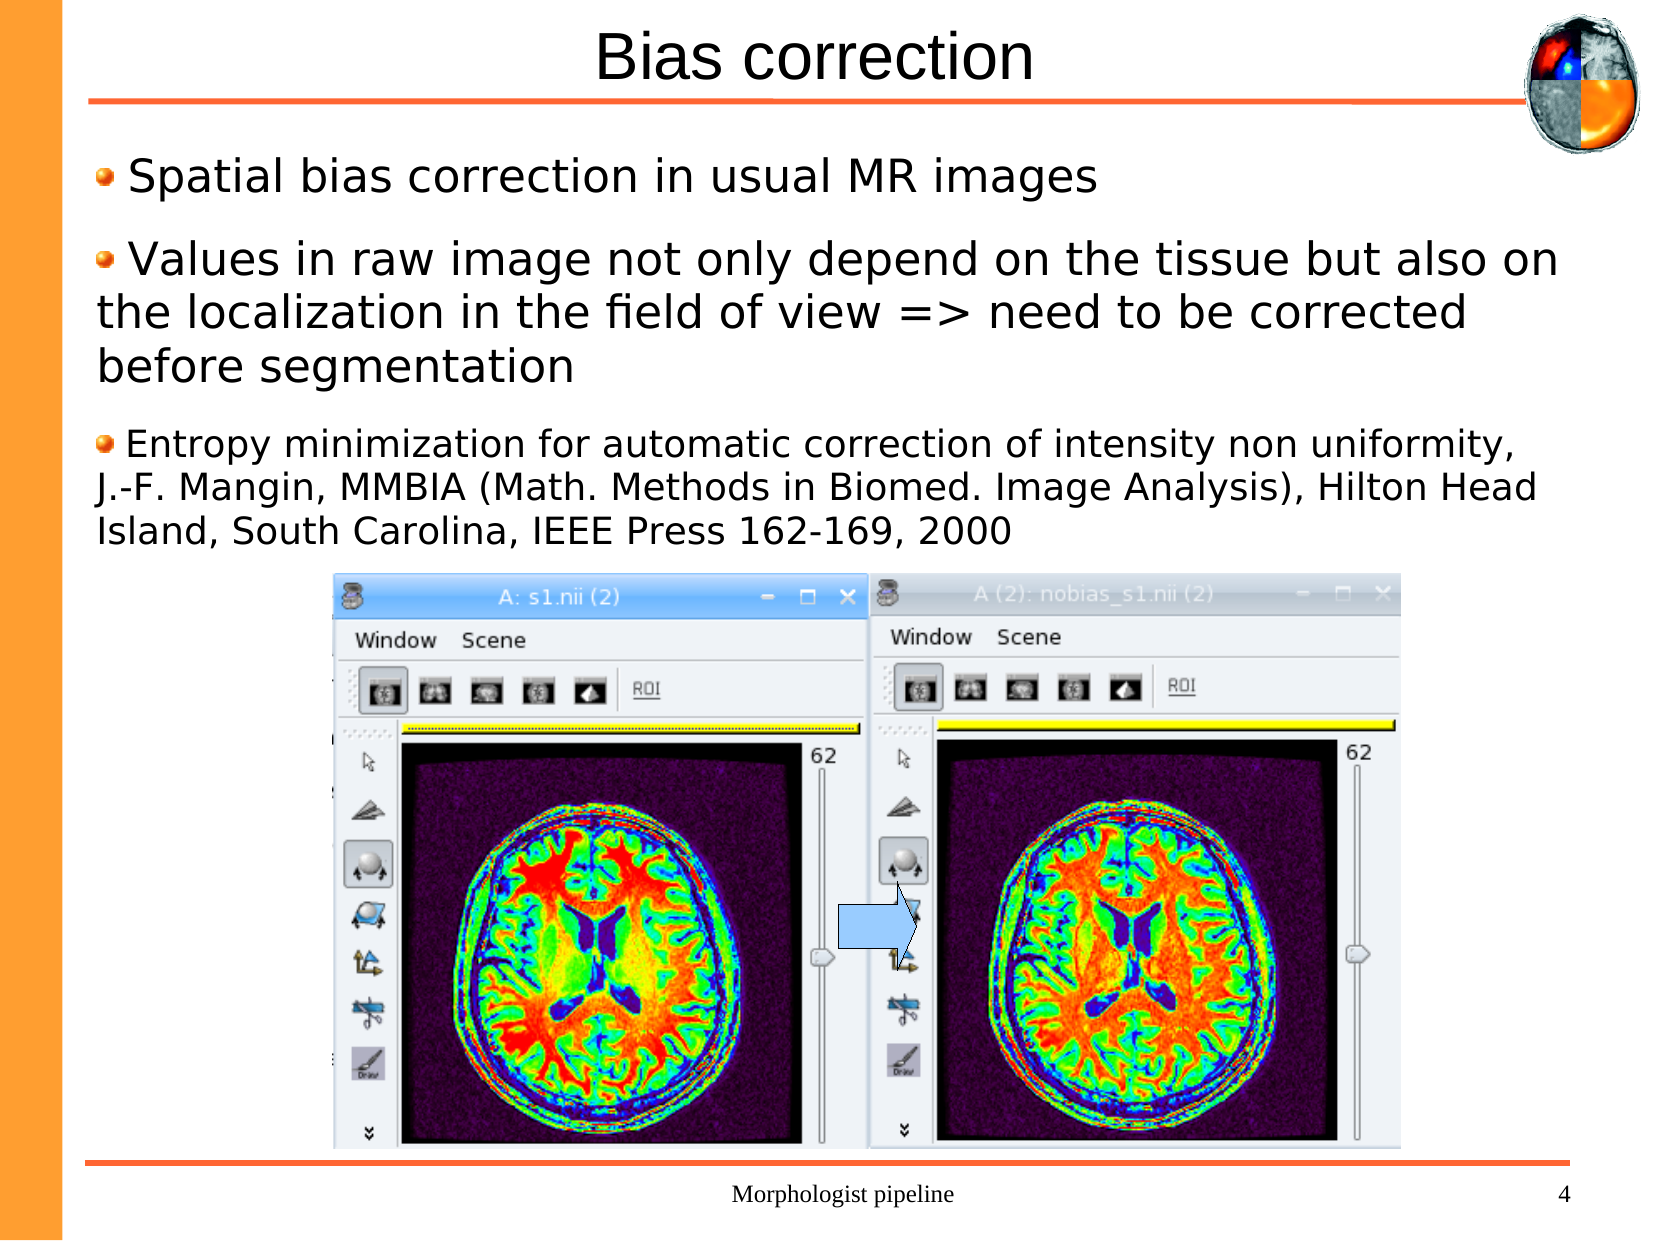

# Bias correction
 Spatial bias correction in usual MR images
 Values in raw image not only depend on the tissue but also on the localization in the field of view => need to be corrected before segmentation
 Entropy minimization for automatic correction of intensity non uniformity, J.-F. Mangin, MMBIA (Math. Methods in Biomed. Image Analysis), Hilton Head Island, South Carolina, IEEE Press 162-169, 2000
Morphologist pipeline
4